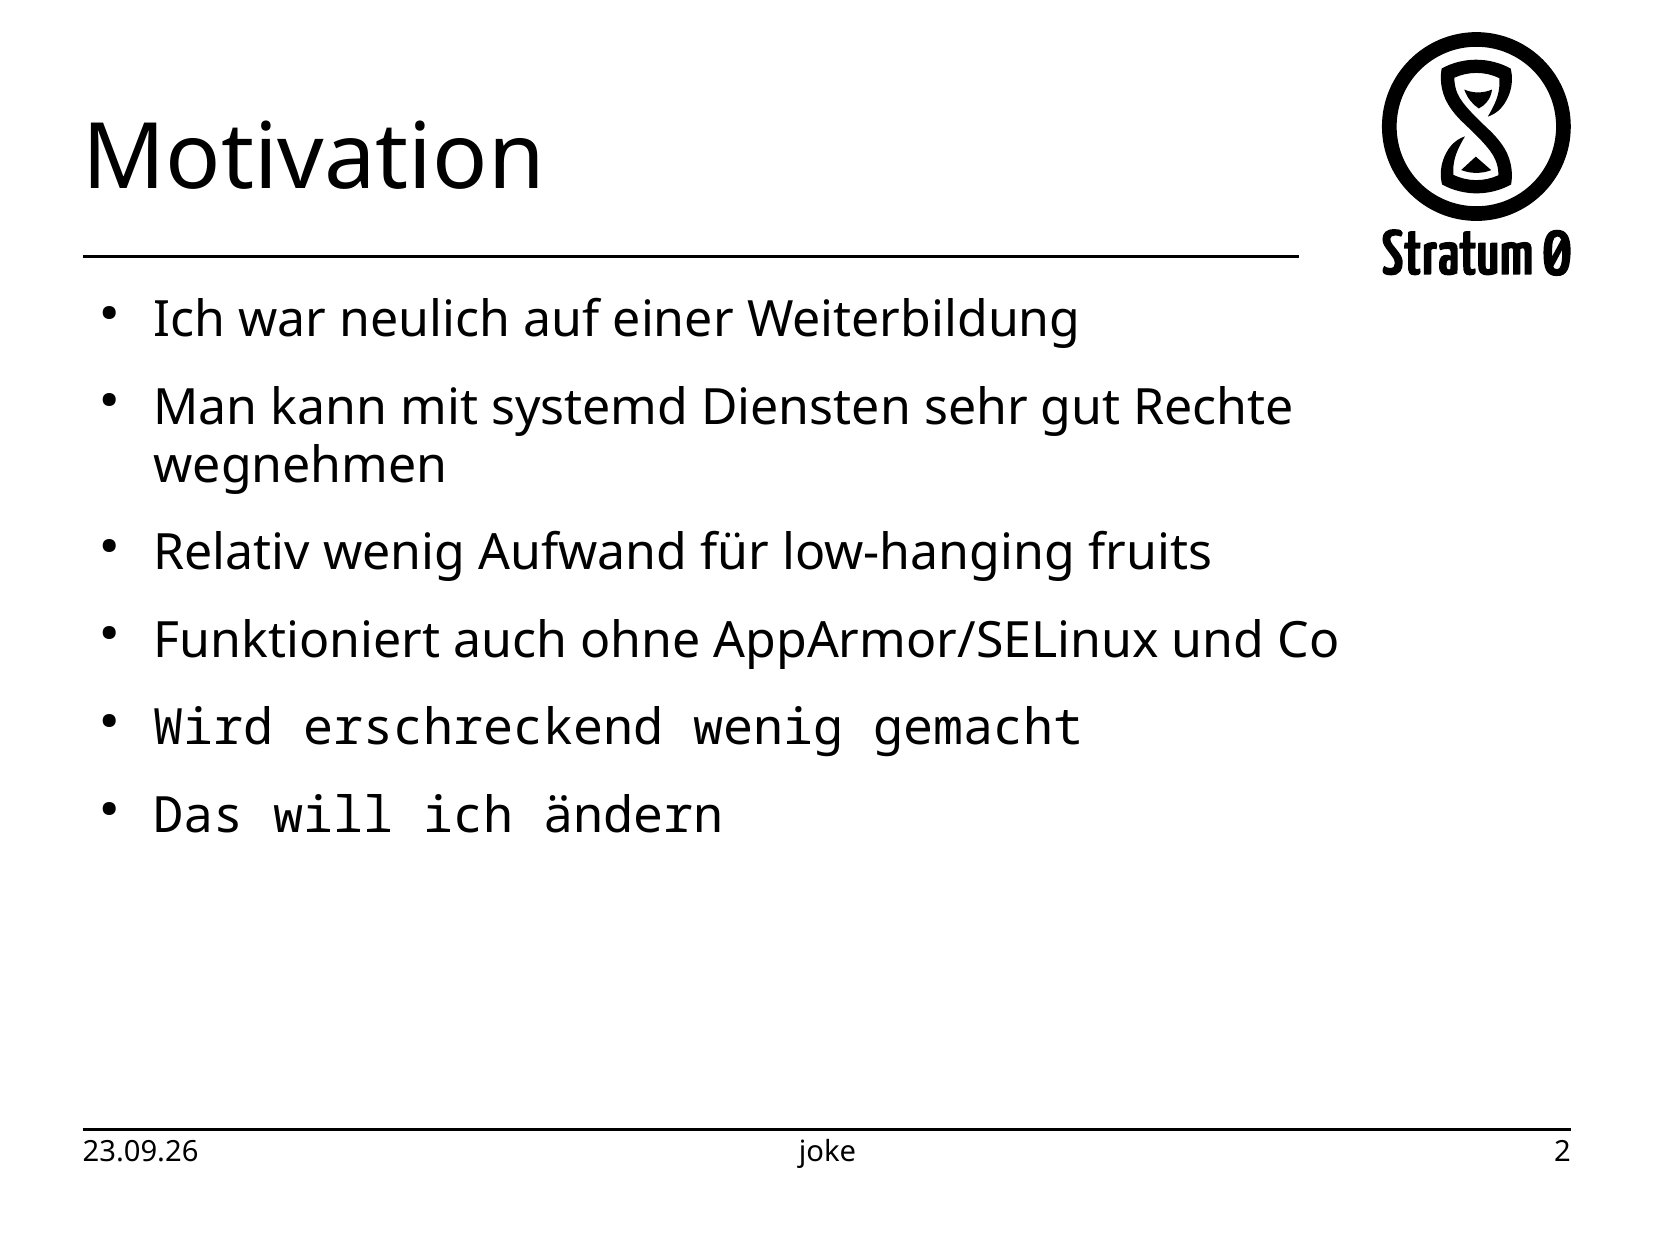

# Motivation
Ich war neulich auf einer Weiterbildung
Man kann mit systemd Diensten sehr gut Rechte wegnehmen
Relativ wenig Aufwand für low-hanging fruits
Funktioniert auch ohne AppArmor/SELinux und Co
Wird erschreckend wenig gemacht
Das will ich ändern
Chrissi^
2